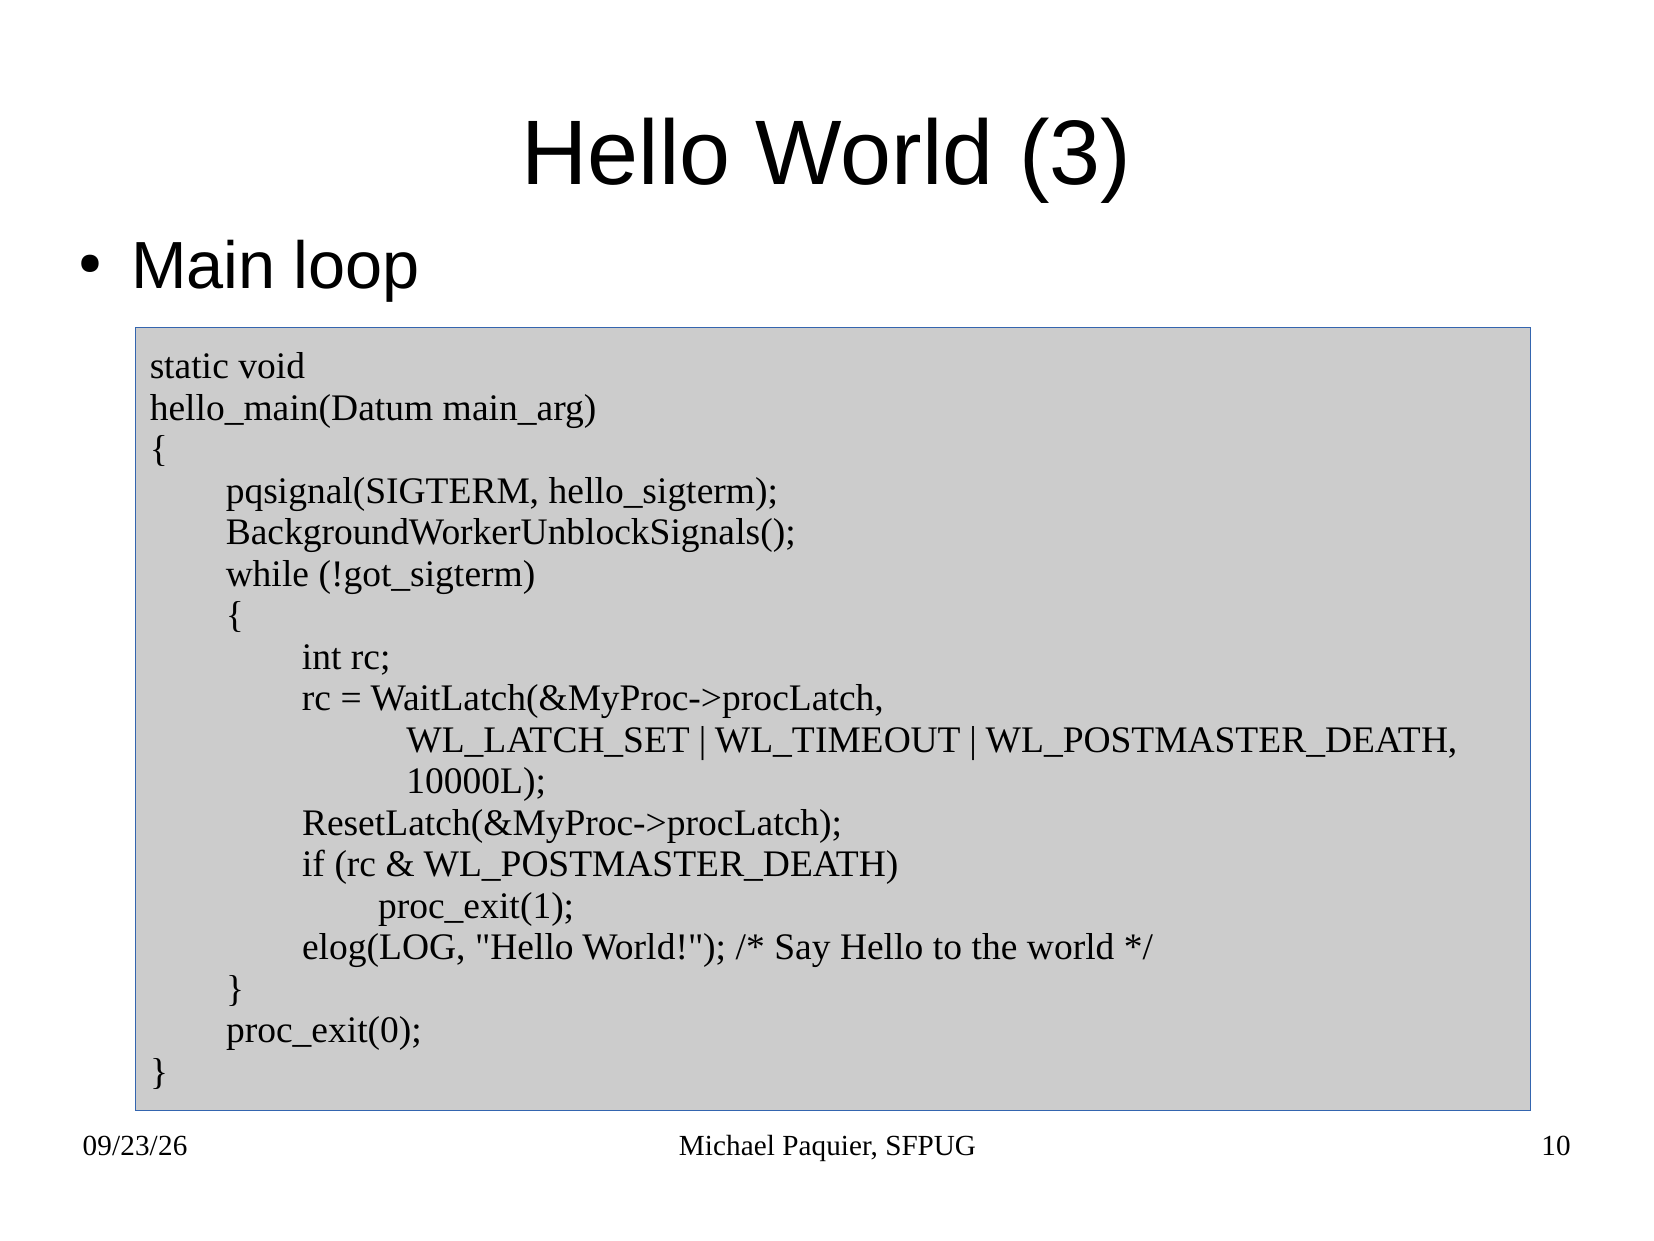

# Hello World (3)
Main loop
static void
hello_main(Datum main_arg)
{
 pqsignal(SIGTERM, hello_sigterm);
 BackgroundWorkerUnblockSignals();
 while (!got_sigterm)
 {
 int rc;
 rc = WaitLatch(&MyProc->procLatch,
 WL_LATCH_SET | WL_TIMEOUT | WL_POSTMASTER_DEATH,
 10000L);
 ResetLatch(&MyProc->procLatch);
 if (rc & WL_POSTMASTER_DEATH)
 proc_exit(1);
 elog(LOG, "Hello World!"); /* Say Hello to the world */
 }
 proc_exit(0);
}
Michael Paquier, SFPUG
10